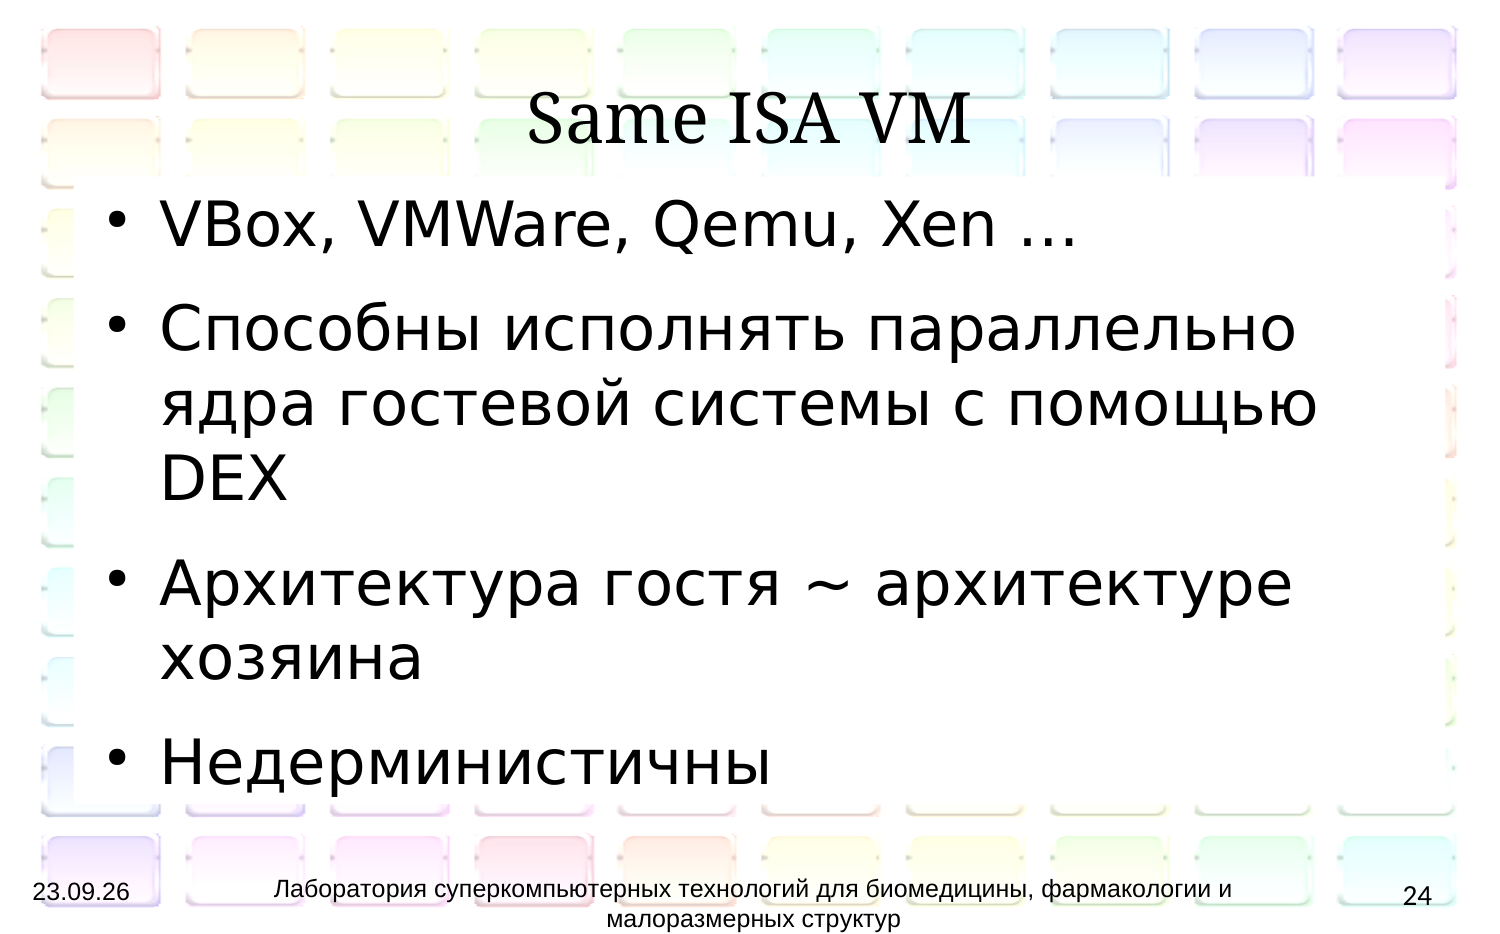

# Same ISA VM
VBox, VMWare, Qemu, Xen …
Способны исполнять параллельно ядра гостевой системы с помощью DEX
Архитектура гостя ~ архитектуре хозяина
Недерминистичны
Лаборатория суперкомпьютерных технологий для биомедицины, фармакологии и малоразмерных структур